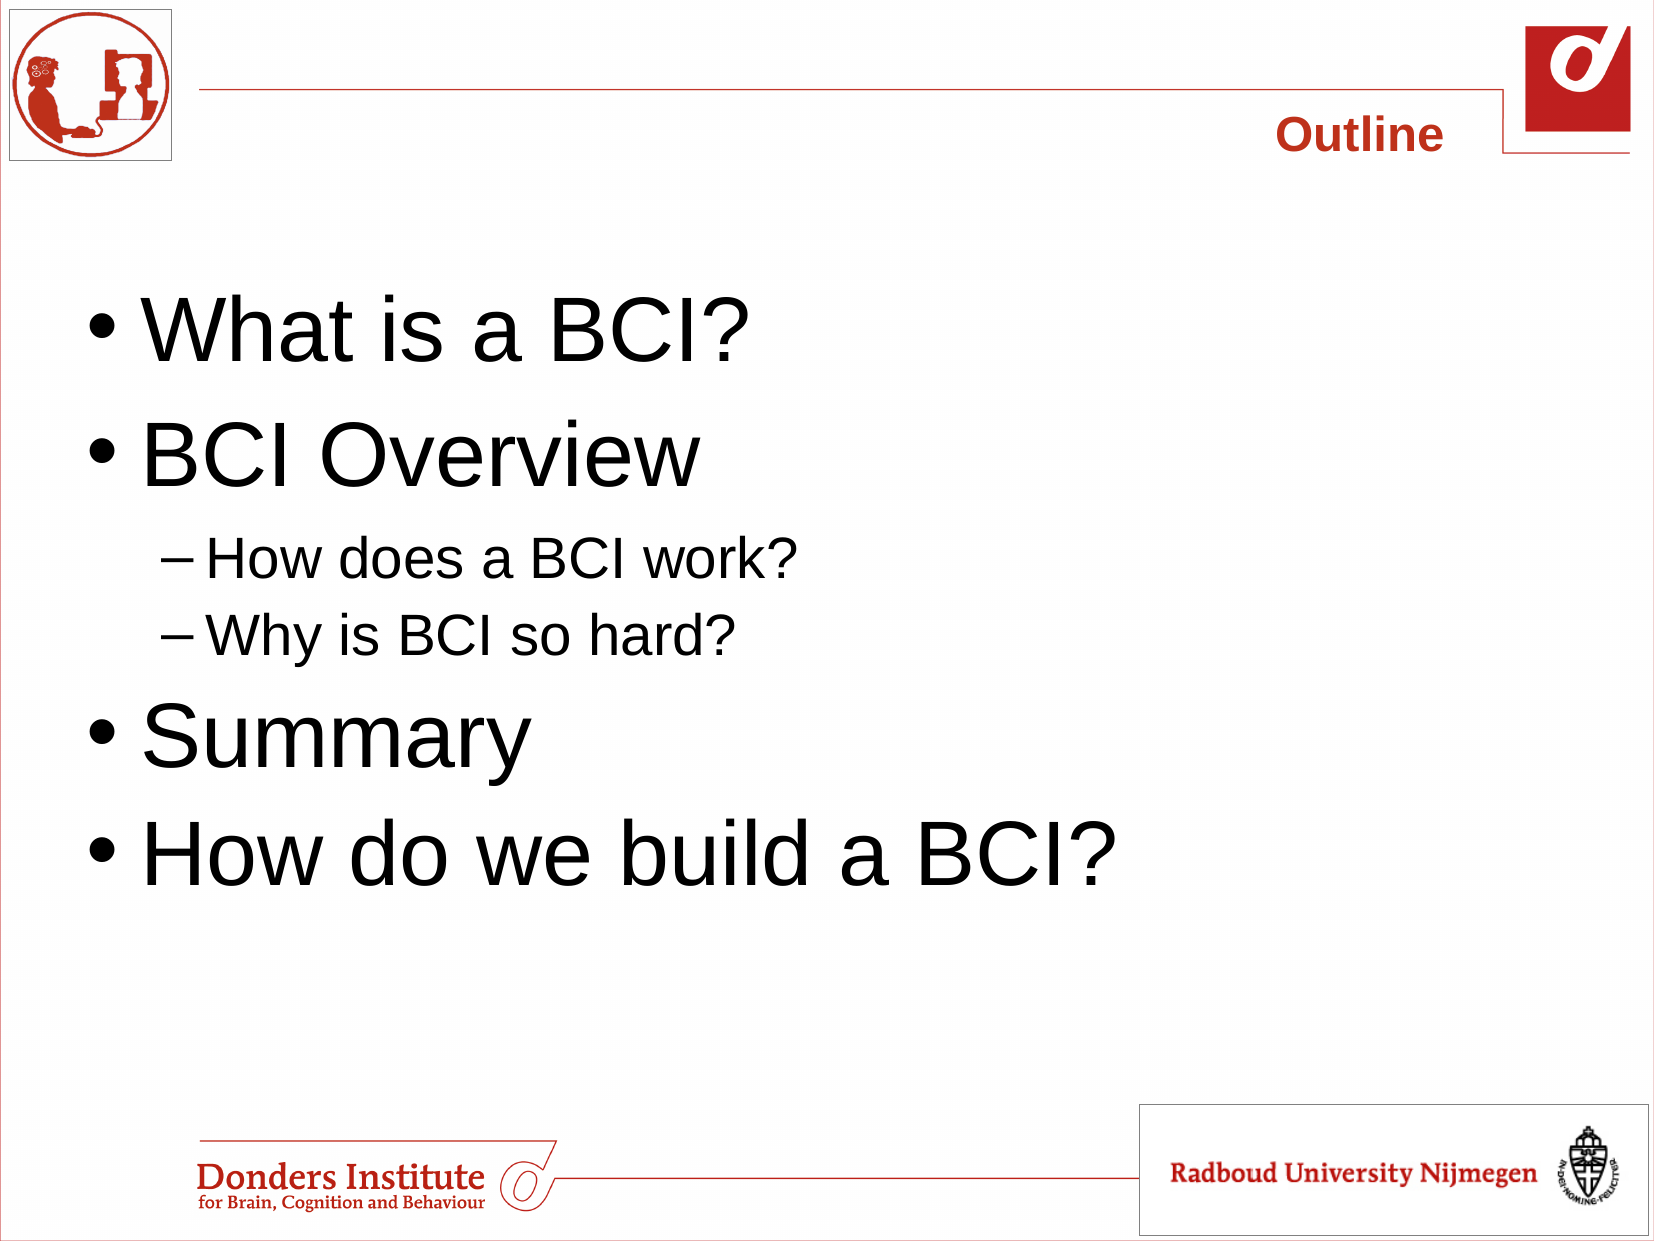

# Outline
What is a BCI?
BCI Overview
How does a BCI work?
Why is BCI so hard?
Summary
How do we build a BCI?